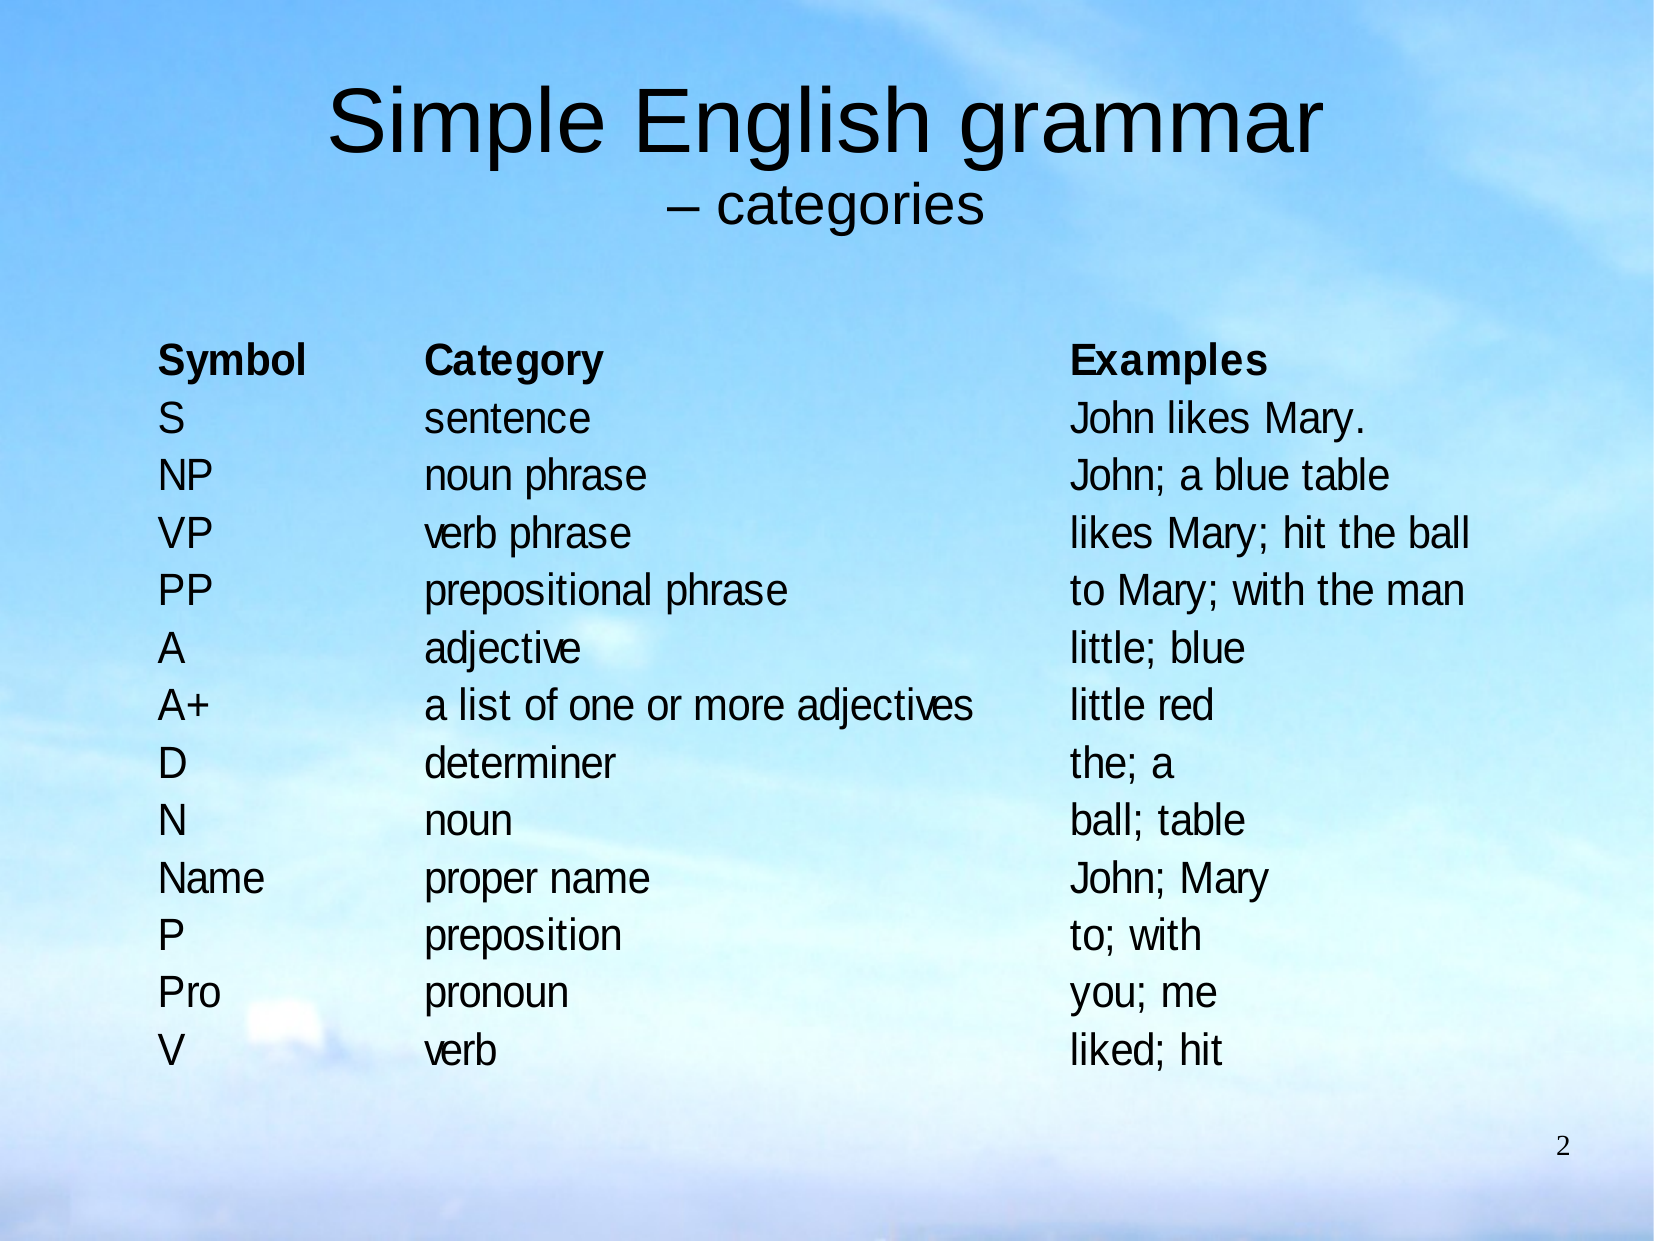

# Simple English grammar – categories
2